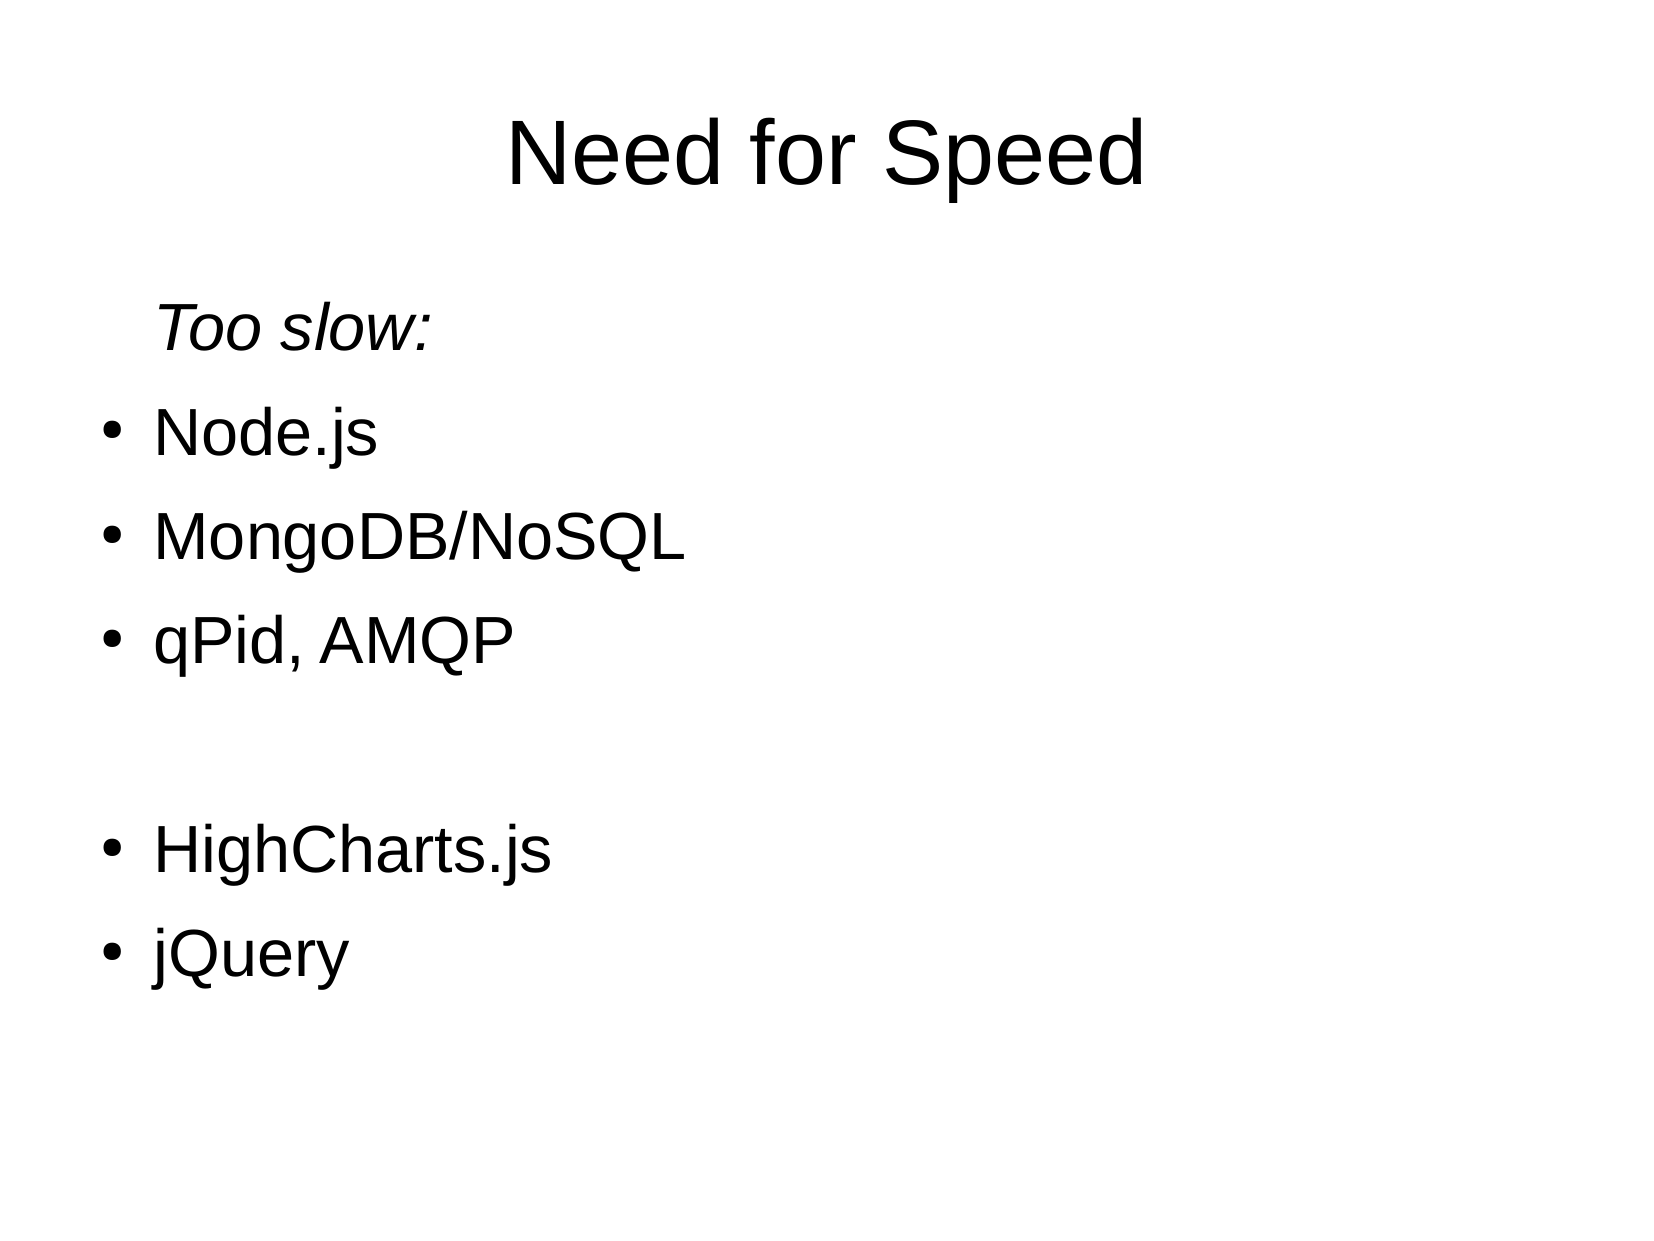

# Need for Speed
Too slow:
Node.js
MongoDB/NoSQL
qPid, AMQP
HighCharts.js
jQuery